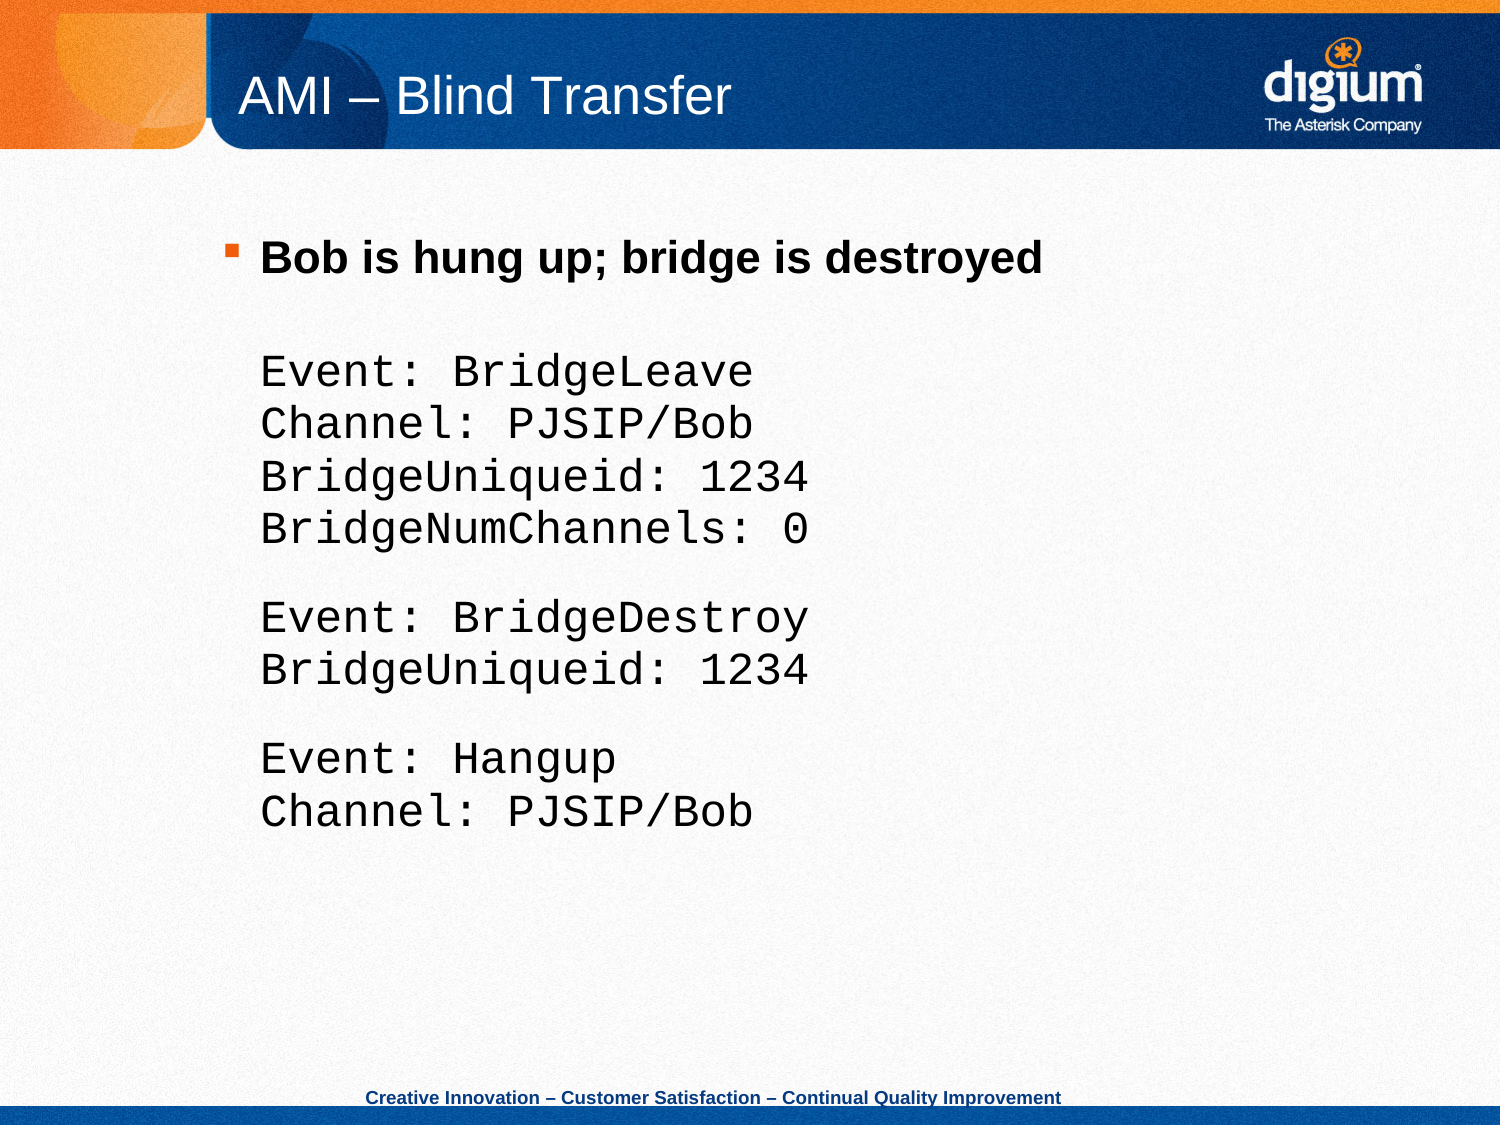

# AMI – Blind Transfer
Bob is hung up; bridge is destroyed
Event: BridgeLeave
Channel: PJSIP/Bob
BridgeUniqueid: 1234
BridgeNumChannels: 0
Event: BridgeDestroy
BridgeUniqueid: 1234
Event: Hangup
Channel: PJSIP/Bob